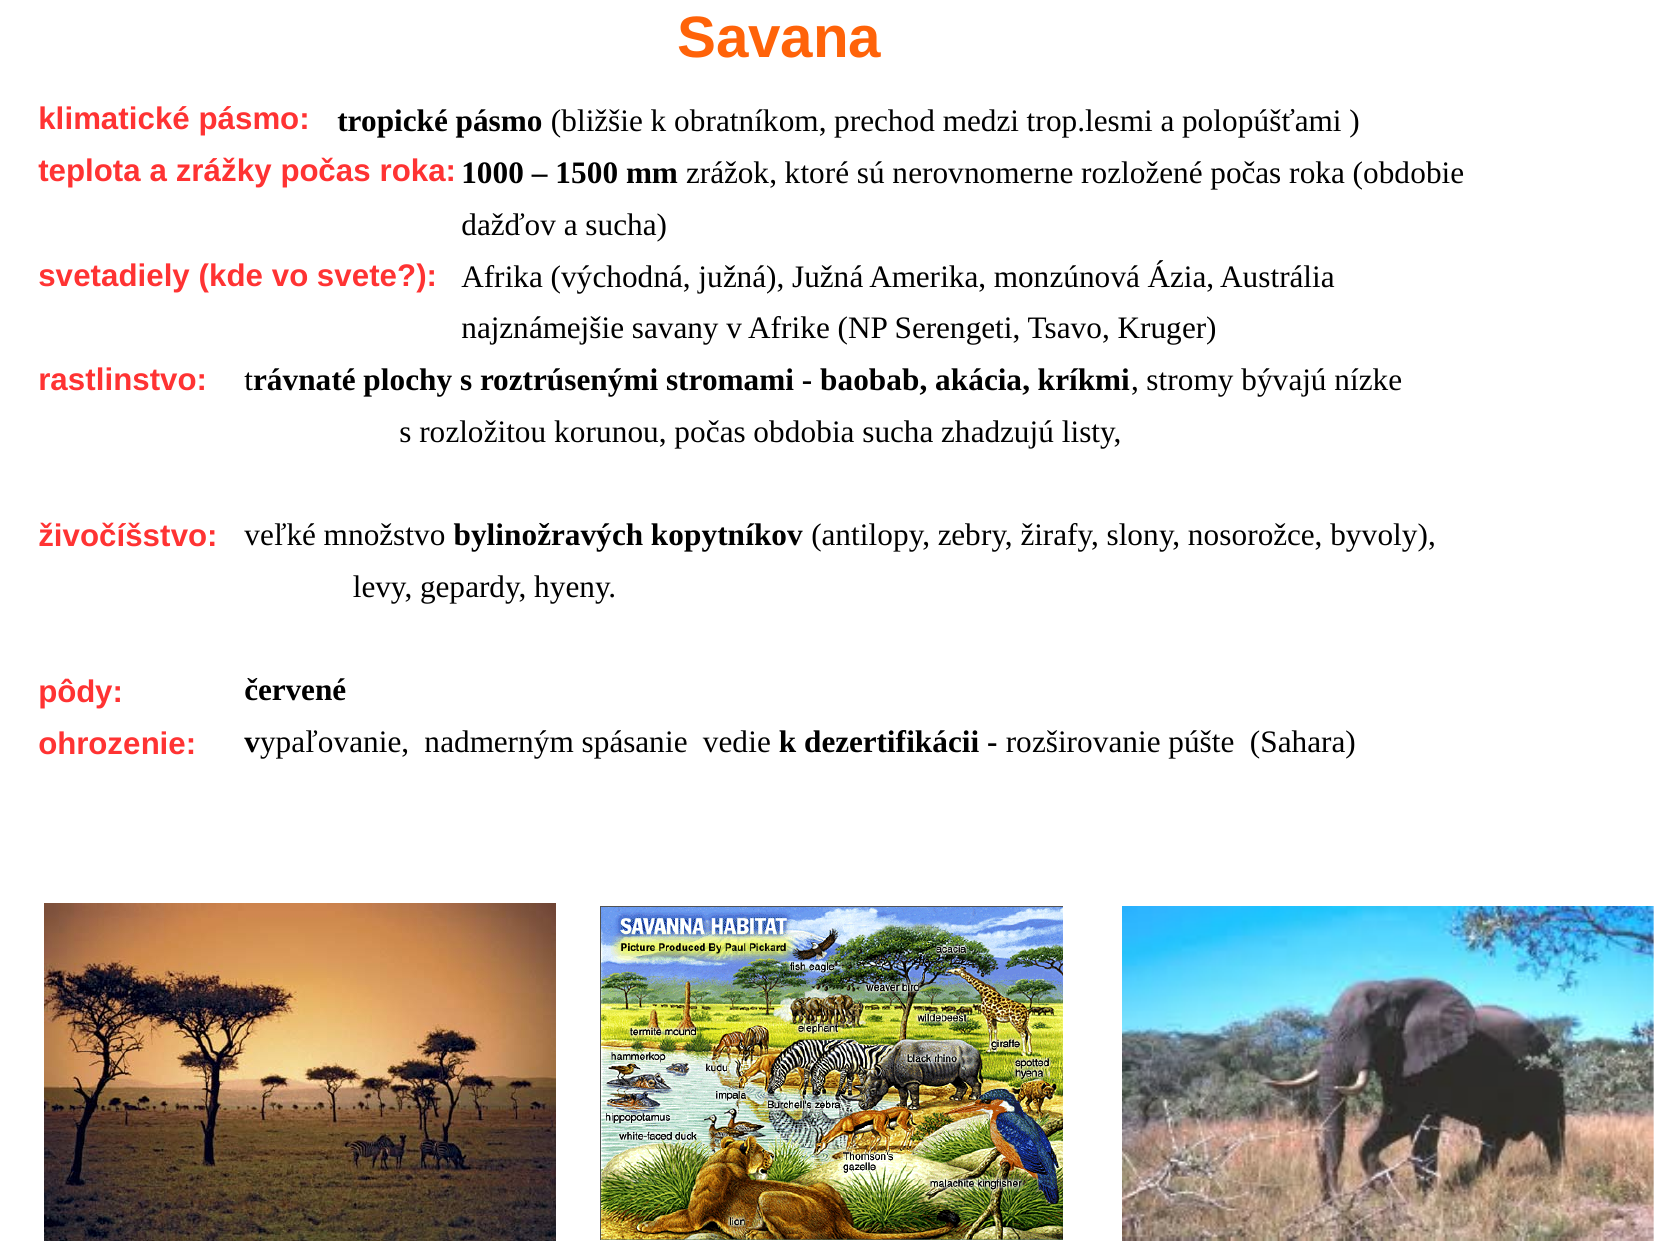

Savana
klimatické pásmo:
teplota a zrážky počas roka:
svetadiely (kde vo svete?):
rastlinstvo:
živočíšstvo:
pôdy:
ohrozenie:
 tropické pásmo (bližšie k obratníkom, prechod medzi trop.lesmi a polopúšťami )
 1000 – 1500 mm zrážok, ktoré sú nerovnomerne rozložené počas roka (obdobie
 dažďov a sucha)
 Afrika (východná, južná), Južná Amerika, monzúnová Ázia, Austrália
 najznámejšie savany v Afrike (NP Serengeti, Tsavo, Kruger)
 trávnaté plochy s roztrúsenými stromami - baobab, akácia, kríkmi, stromy bývajú nízke s rozložitou korunou, počas obdobia sucha zhadzujú listy,
 veľké množstvo bylinožravých kopytníkov (antilopy, zebry, žirafy, slony, nosorožce, byvoly), levy, gepardy, hyeny.
 červené
 vypaľovanie, nadmerným spásanie vedie k dezertifikácii - rozširovanie púšte (Sahara)